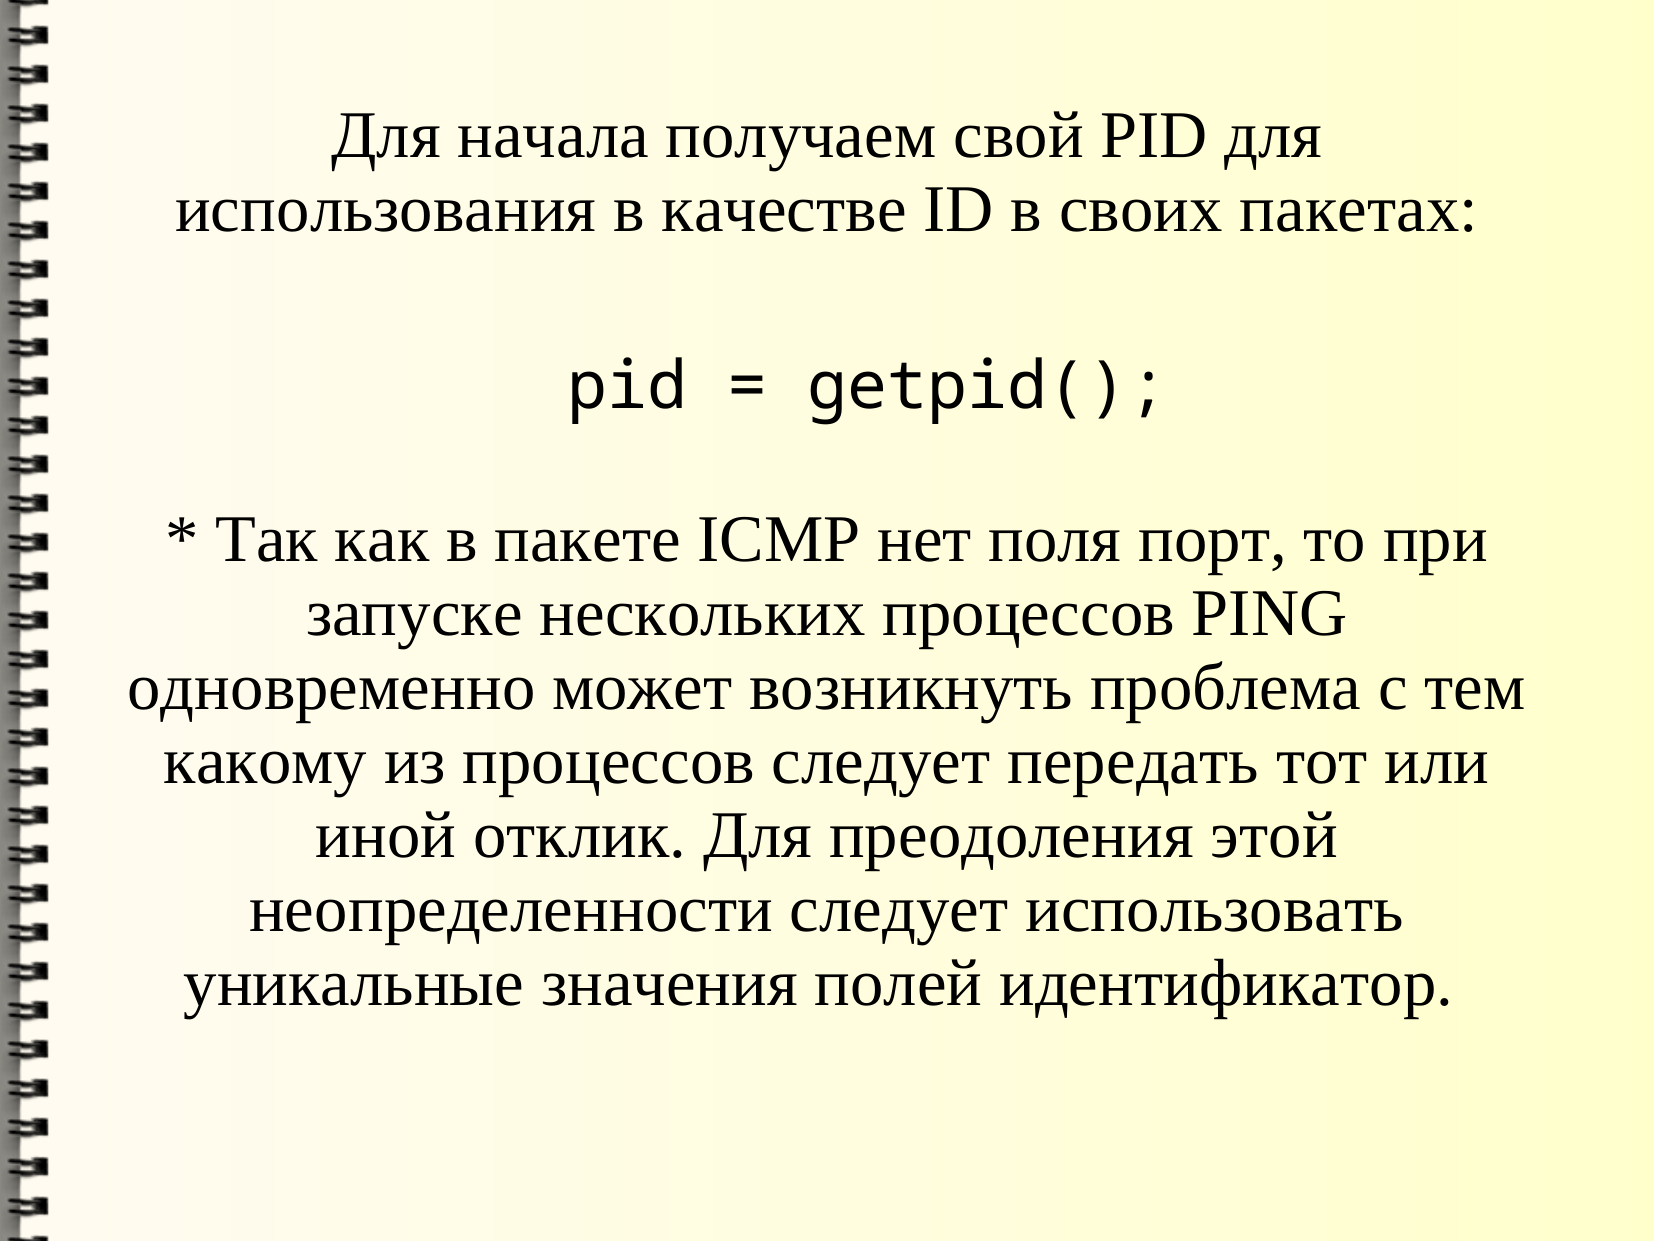

# Для начала получаем свой PID для использования в качестве ID в своих пакетах:
 pid = getpid();
* Так как в пакете ICMP нет поля порт, то при запуске нескольких процессов PING одновременно может возникнуть проблема с тем какому из процессов следует передать тот или иной отклик. Для преодоления этой неопределенности следует использовать уникальные значения полей идентификатор.